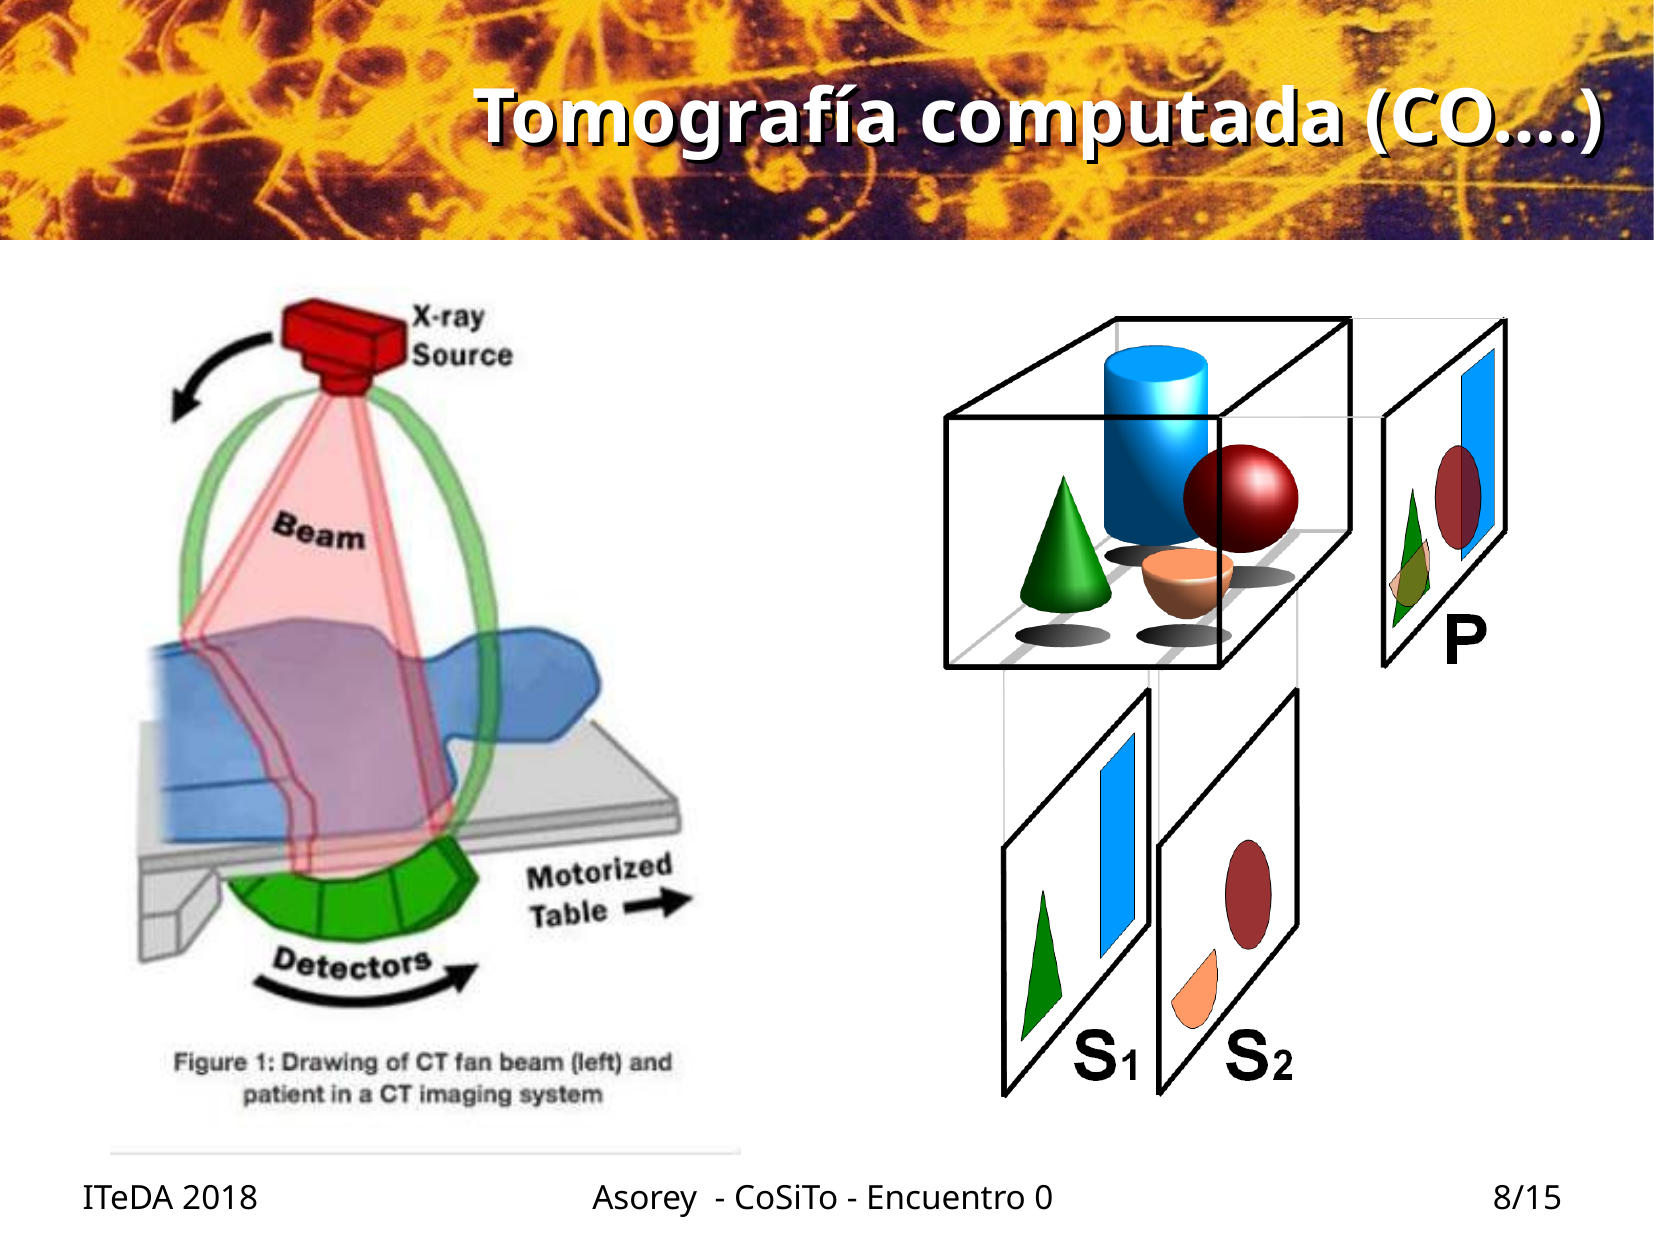

# Tomografía computada (CO….)
ITeDA 2018
Asorey - CoSiTo - Encuentro 0
8